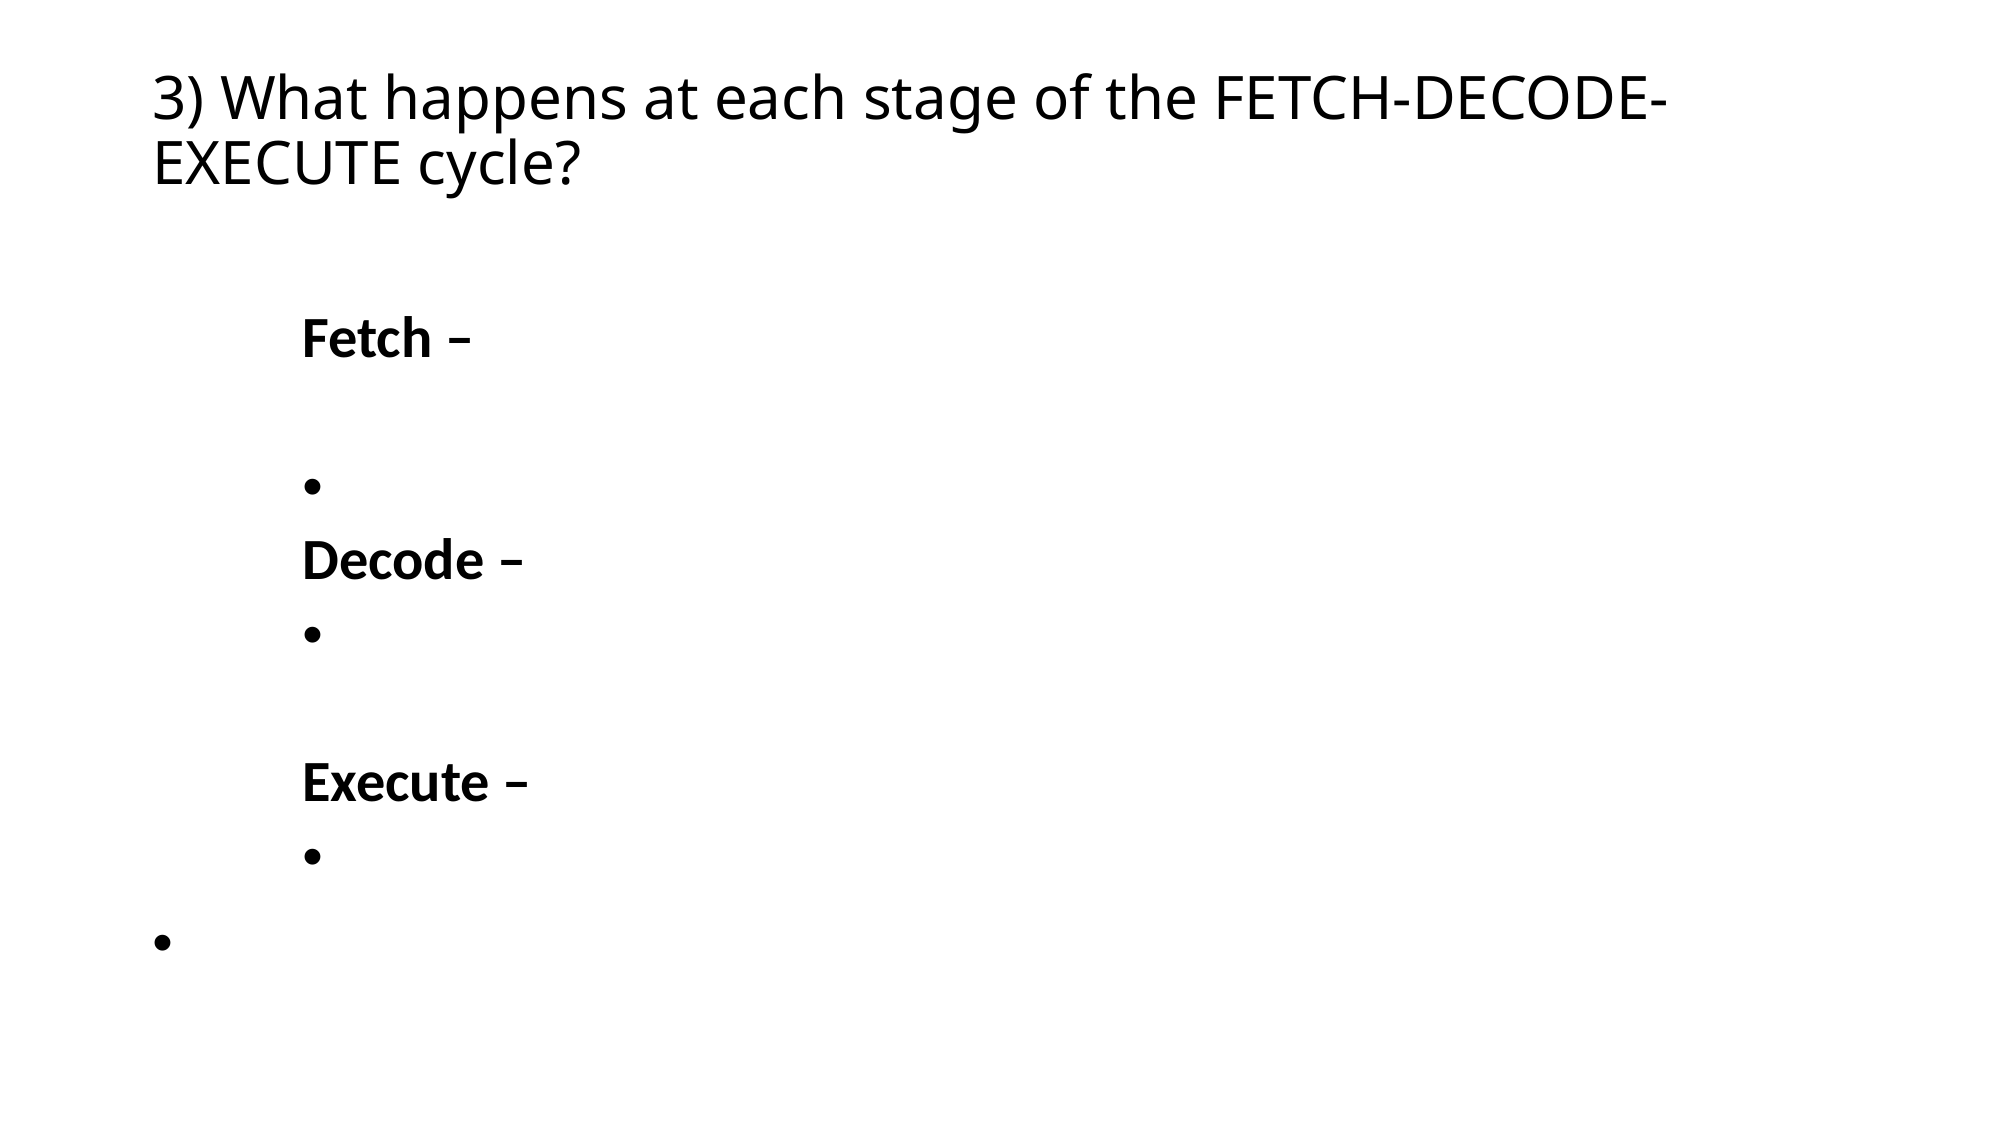

# 3) What happens at each stage of the FETCH-DECODE-EXECUTE cycle?
Fetch –
Decode –
Execute –